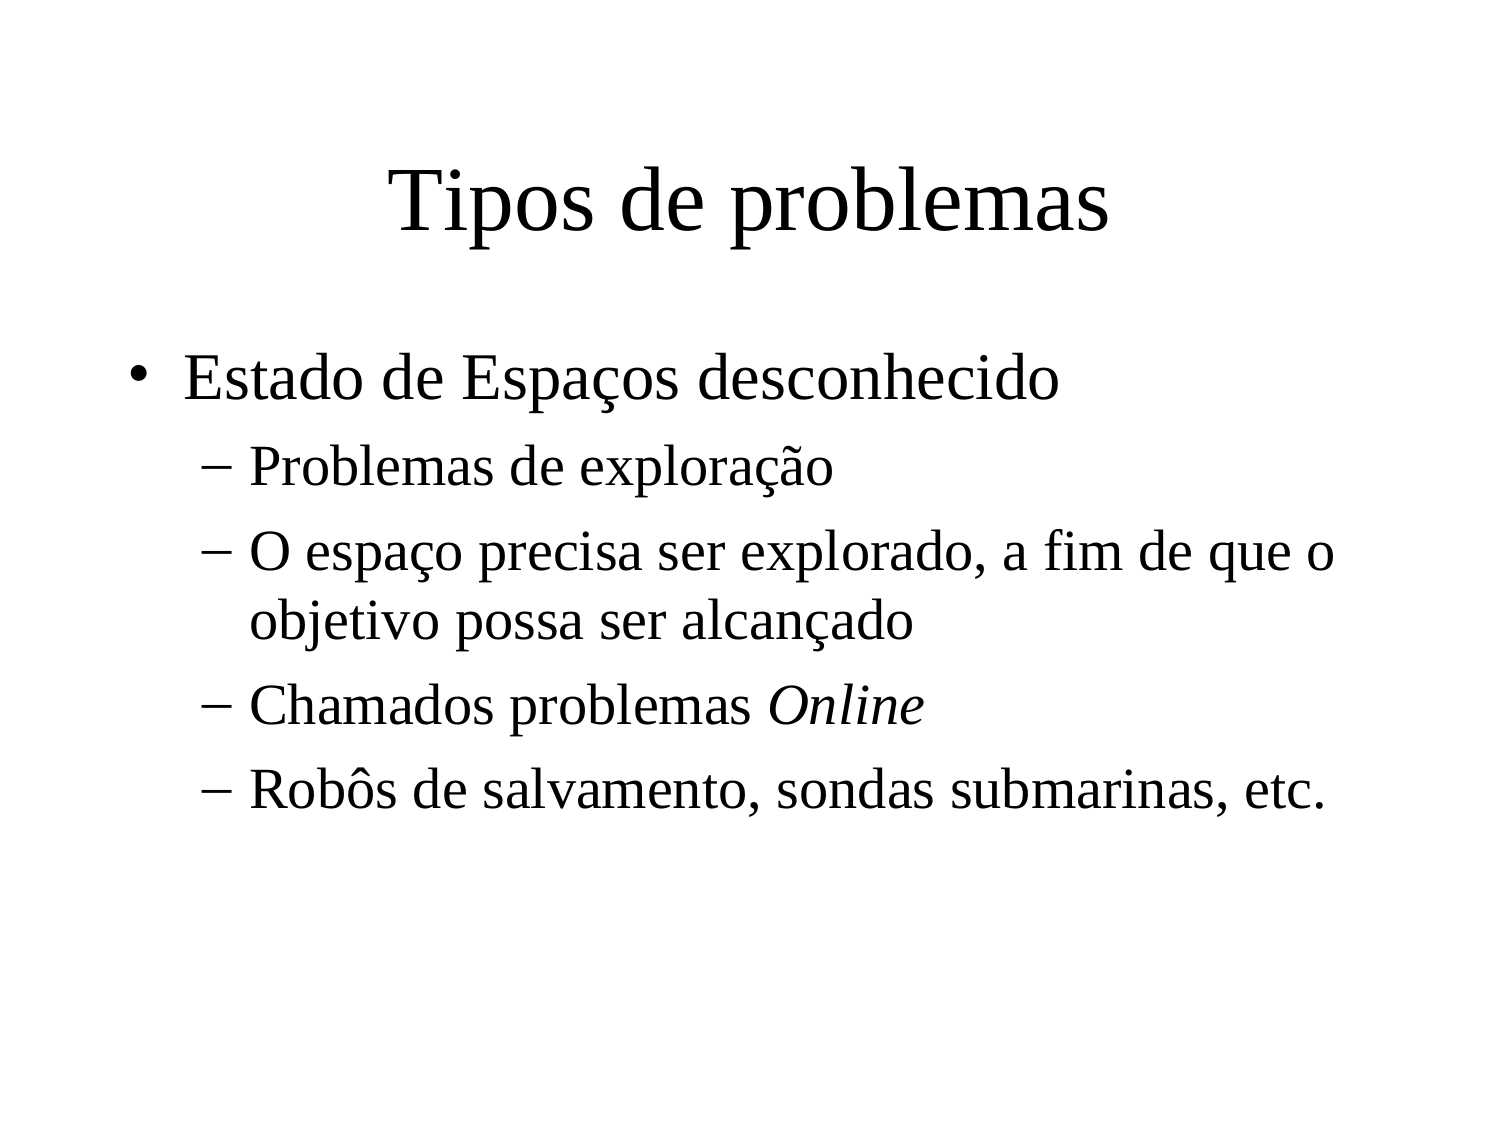

# Tipos de problemas
Estado de Espaços desconhecido
Problemas de exploração
O espaço precisa ser explorado, a fim de que o objetivo possa ser alcançado
Chamados problemas Online
Robôs de salvamento, sondas submarinas, etc.